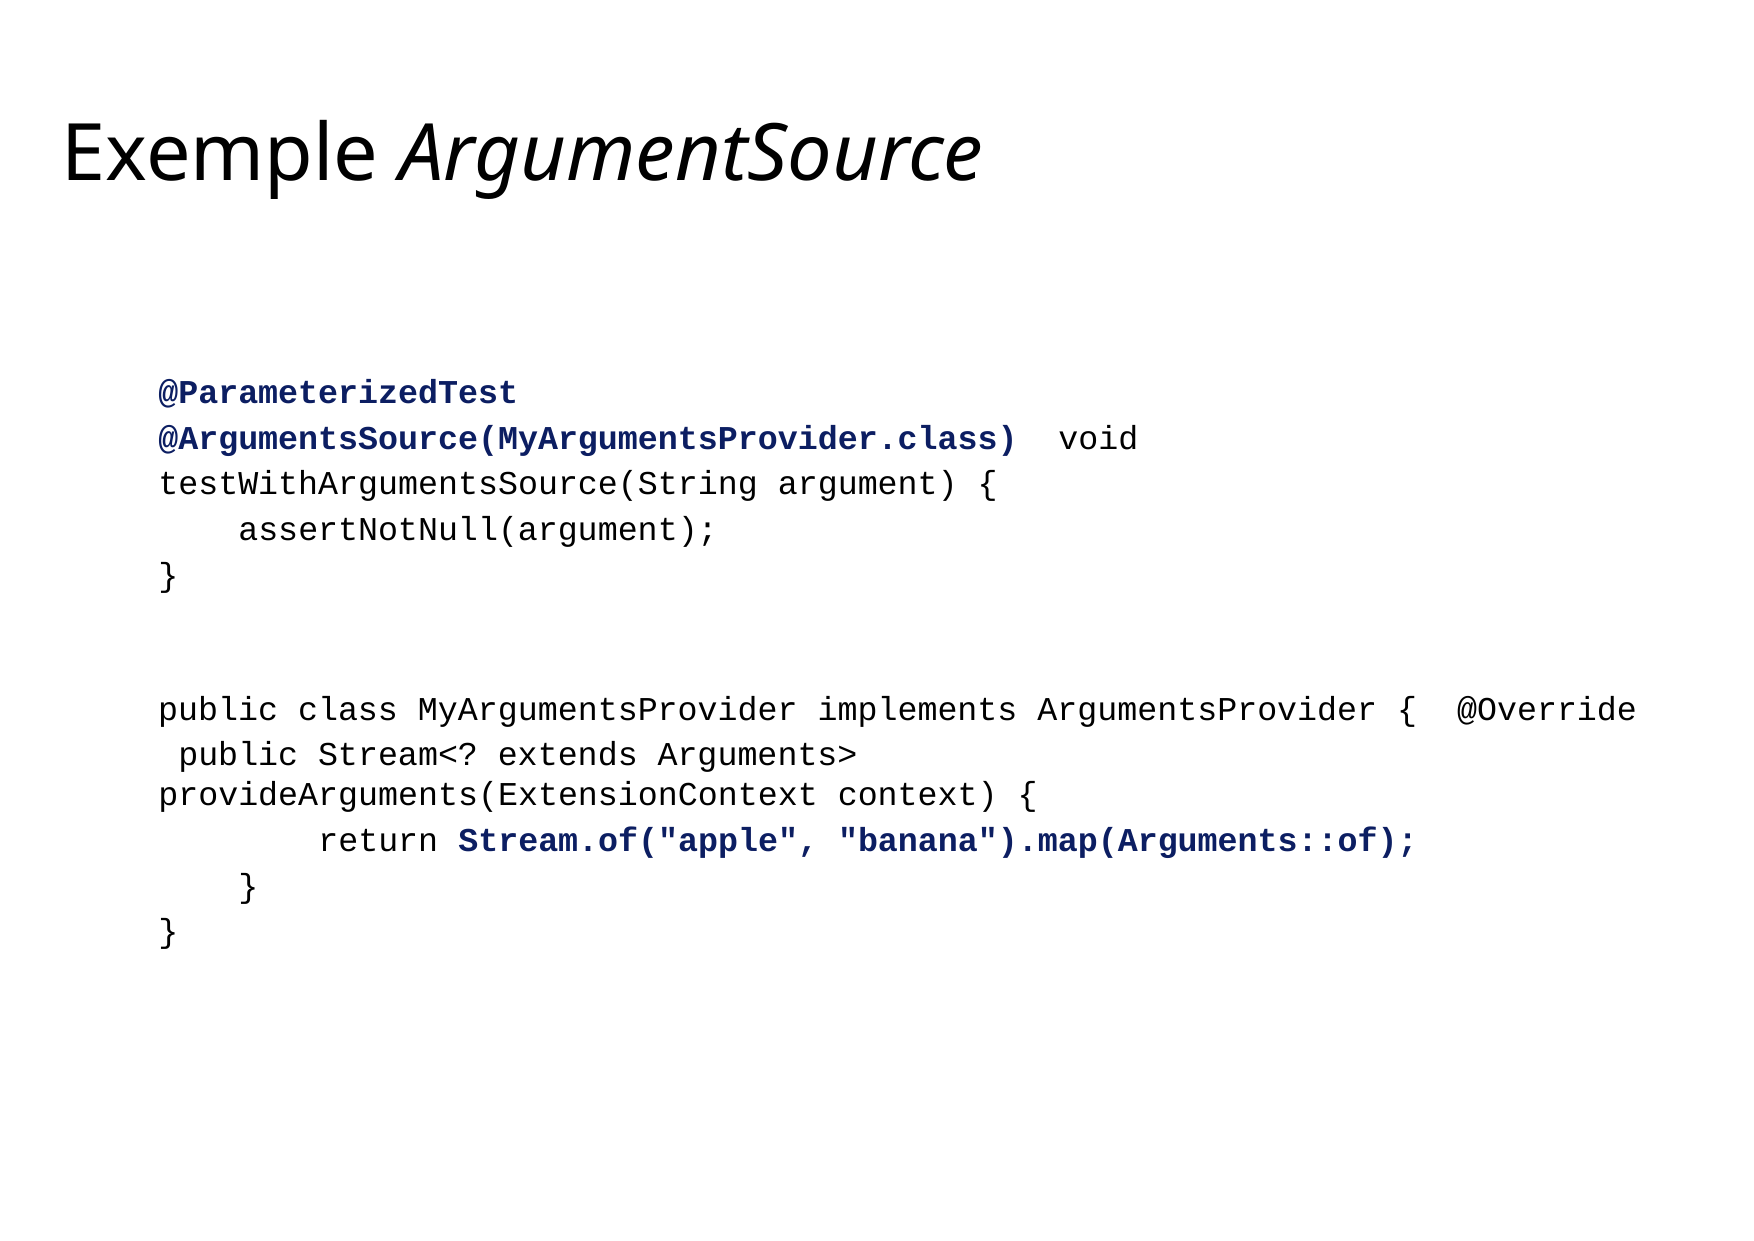

# Exemple ArgumentSource
@ParameterizedTest @ArgumentsSource(MyArgumentsProvider.class) void testWithArgumentsSource(String argument) {
assertNotNull(argument);
}
public class MyArgumentsProvider implements ArgumentsProvider { @Override
public Stream<? extends Arguments> provideArguments(ExtensionContext context) {
return Stream.of("apple", "banana").map(Arguments::of);
}
}